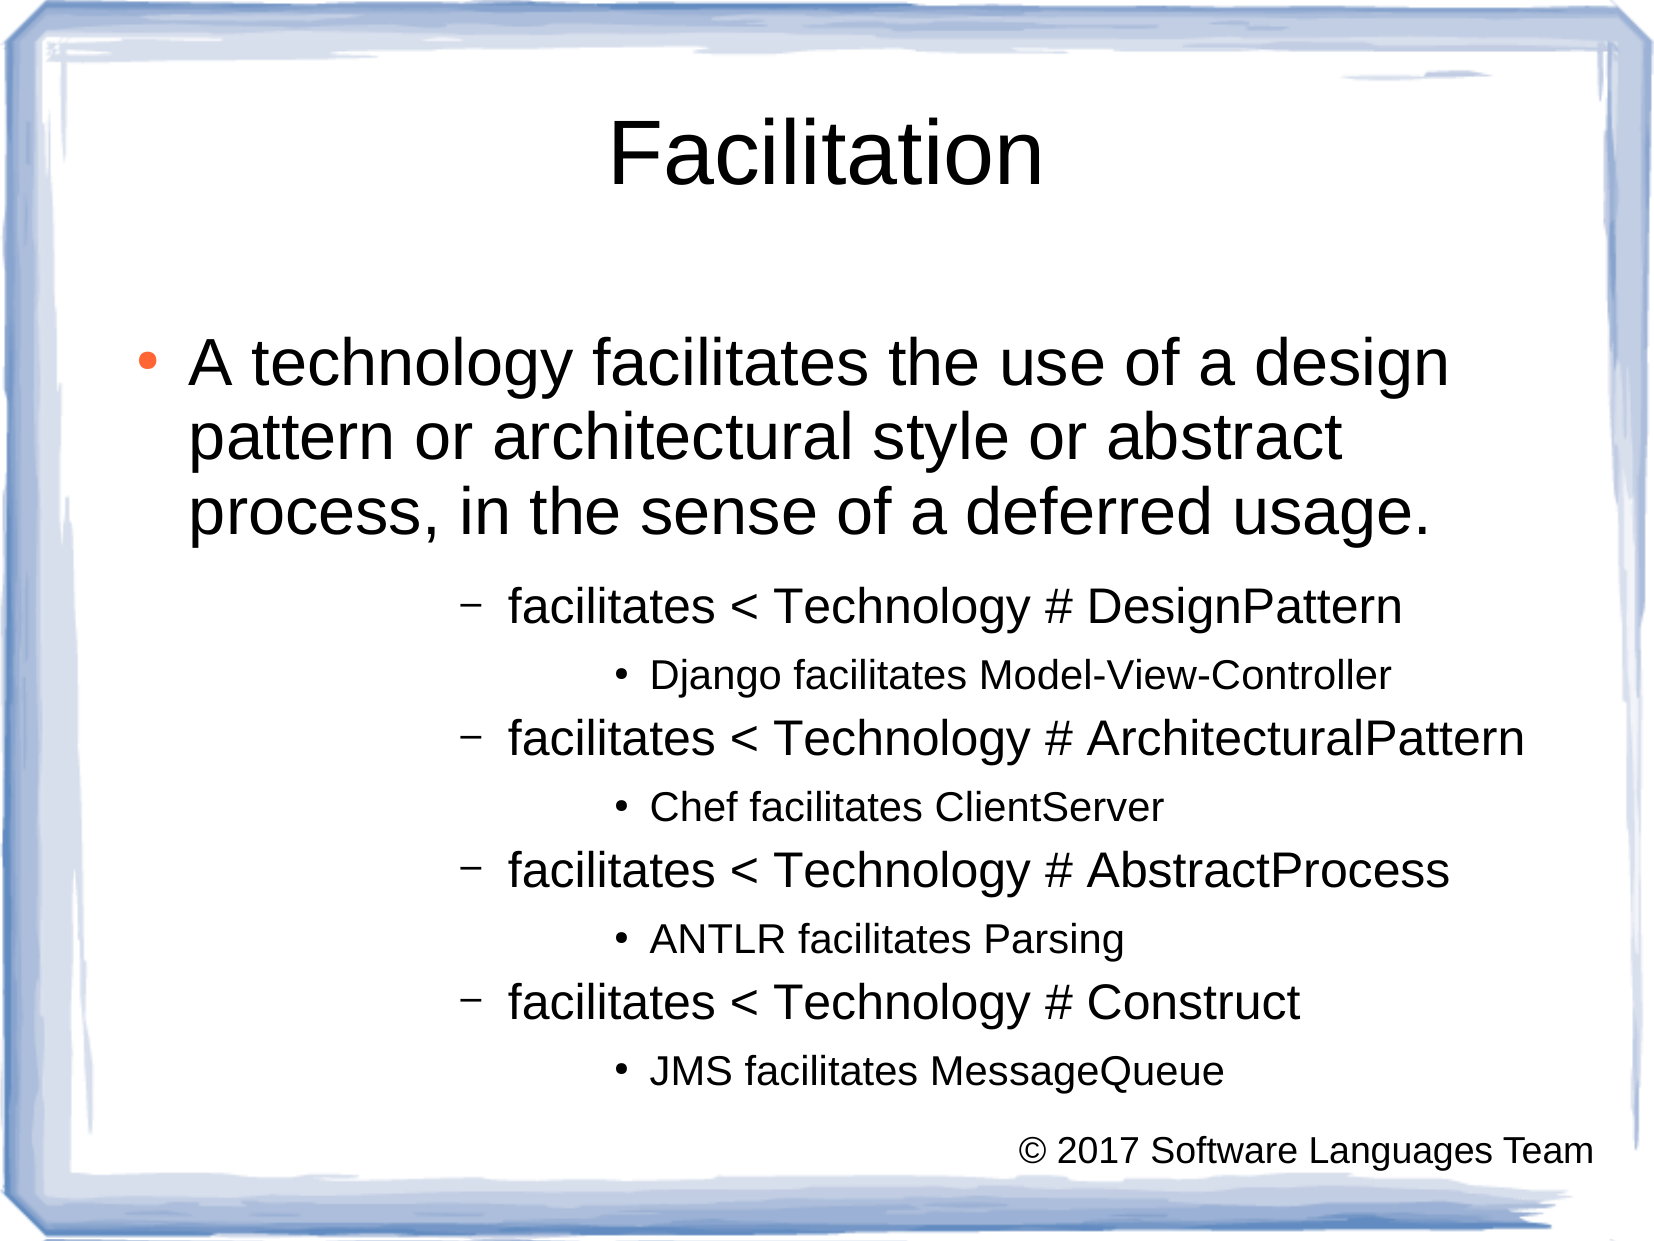

# Facilitation
A technology facilitates the use of a design pattern or architectural style or abstract process, in the sense of a deferred usage.
facilitates < Technology # DesignPattern
Django facilitates Model-View-Controller
facilitates < Technology # ArchitecturalPattern
Chef facilitates ClientServer
facilitates < Technology # AbstractProcess
ANTLR facilitates Parsing
facilitates < Technology # Construct
JMS facilitates MessageQueue
© 2017 Software Languages Team